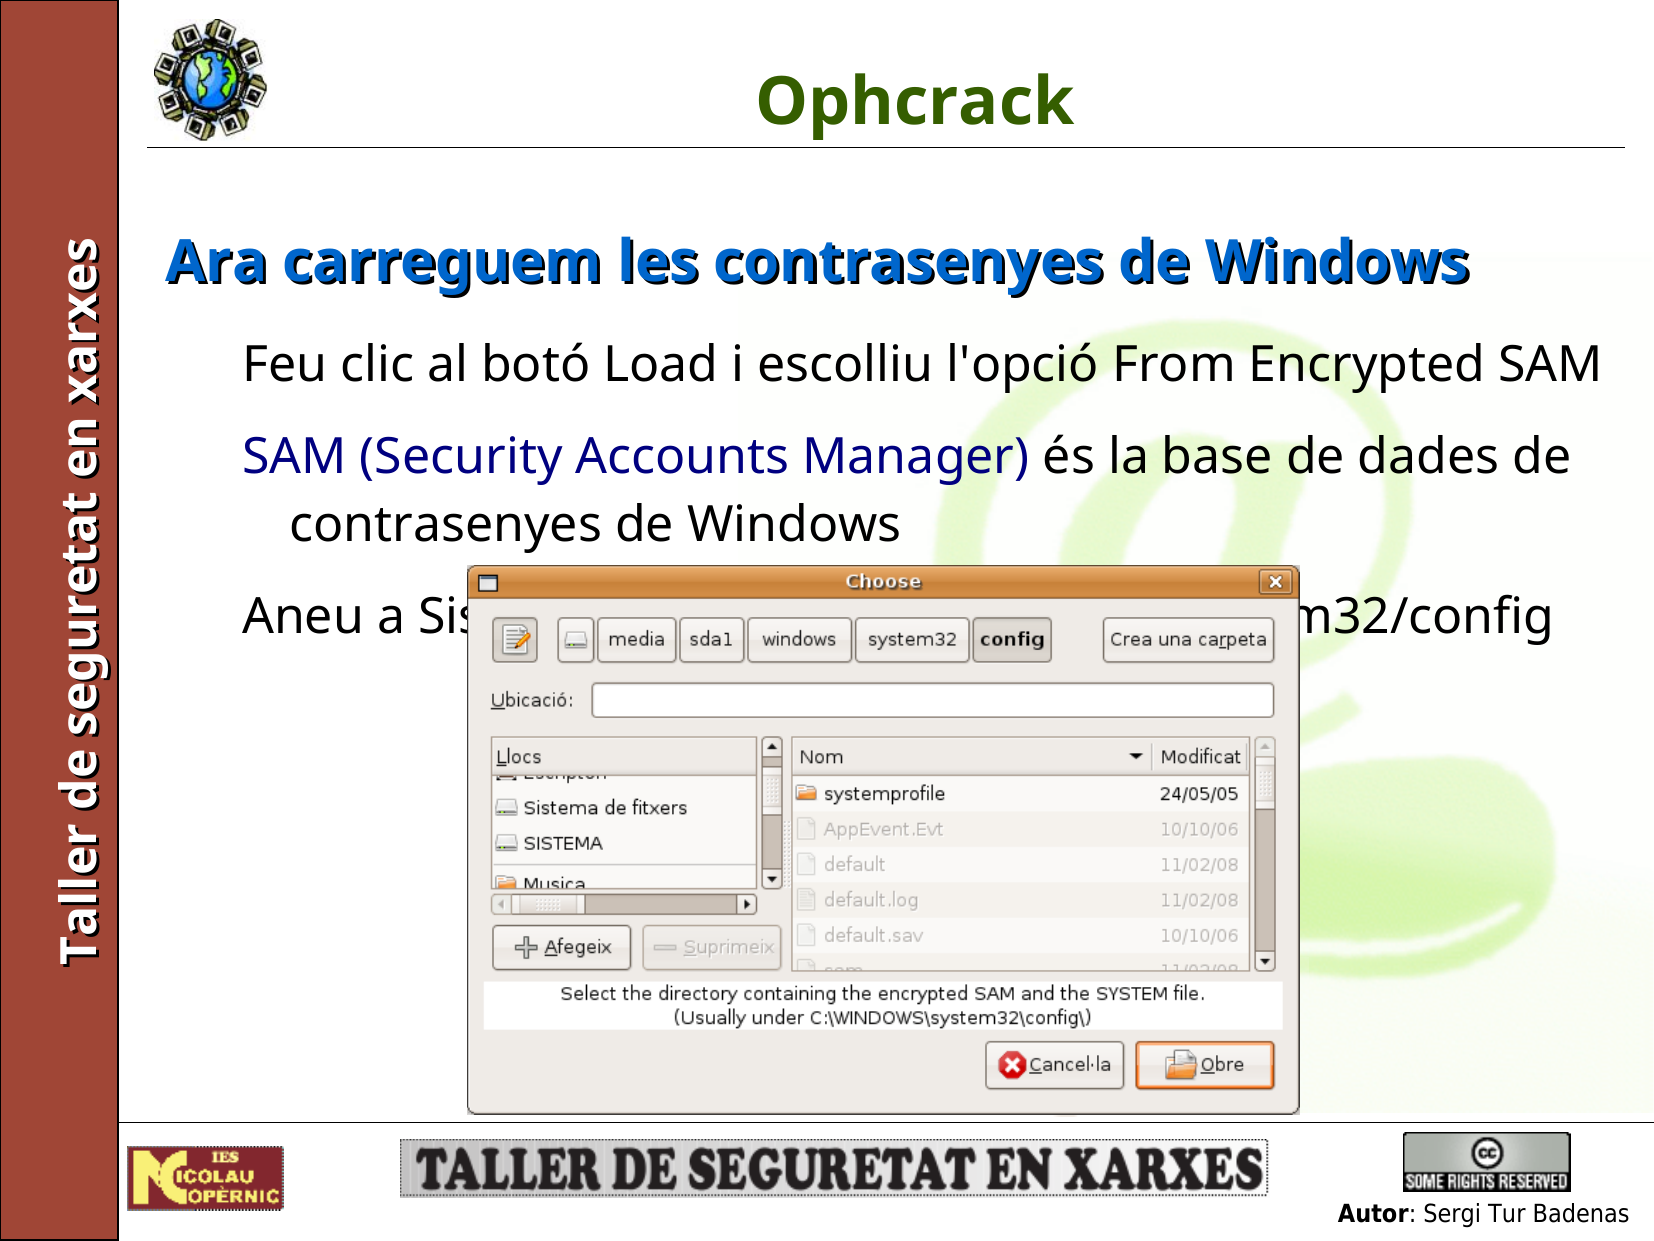

# Ophcrack
Ara carreguem les contrasenyes de Windows
Feu clic al botó Load i escolliu l'opció From Encrypted SAM
SAM (Security Accounts Manager) és la base de dades de contrasenyes de Windows
Aneu a Sistema /media/sda1/Windows/System32/config